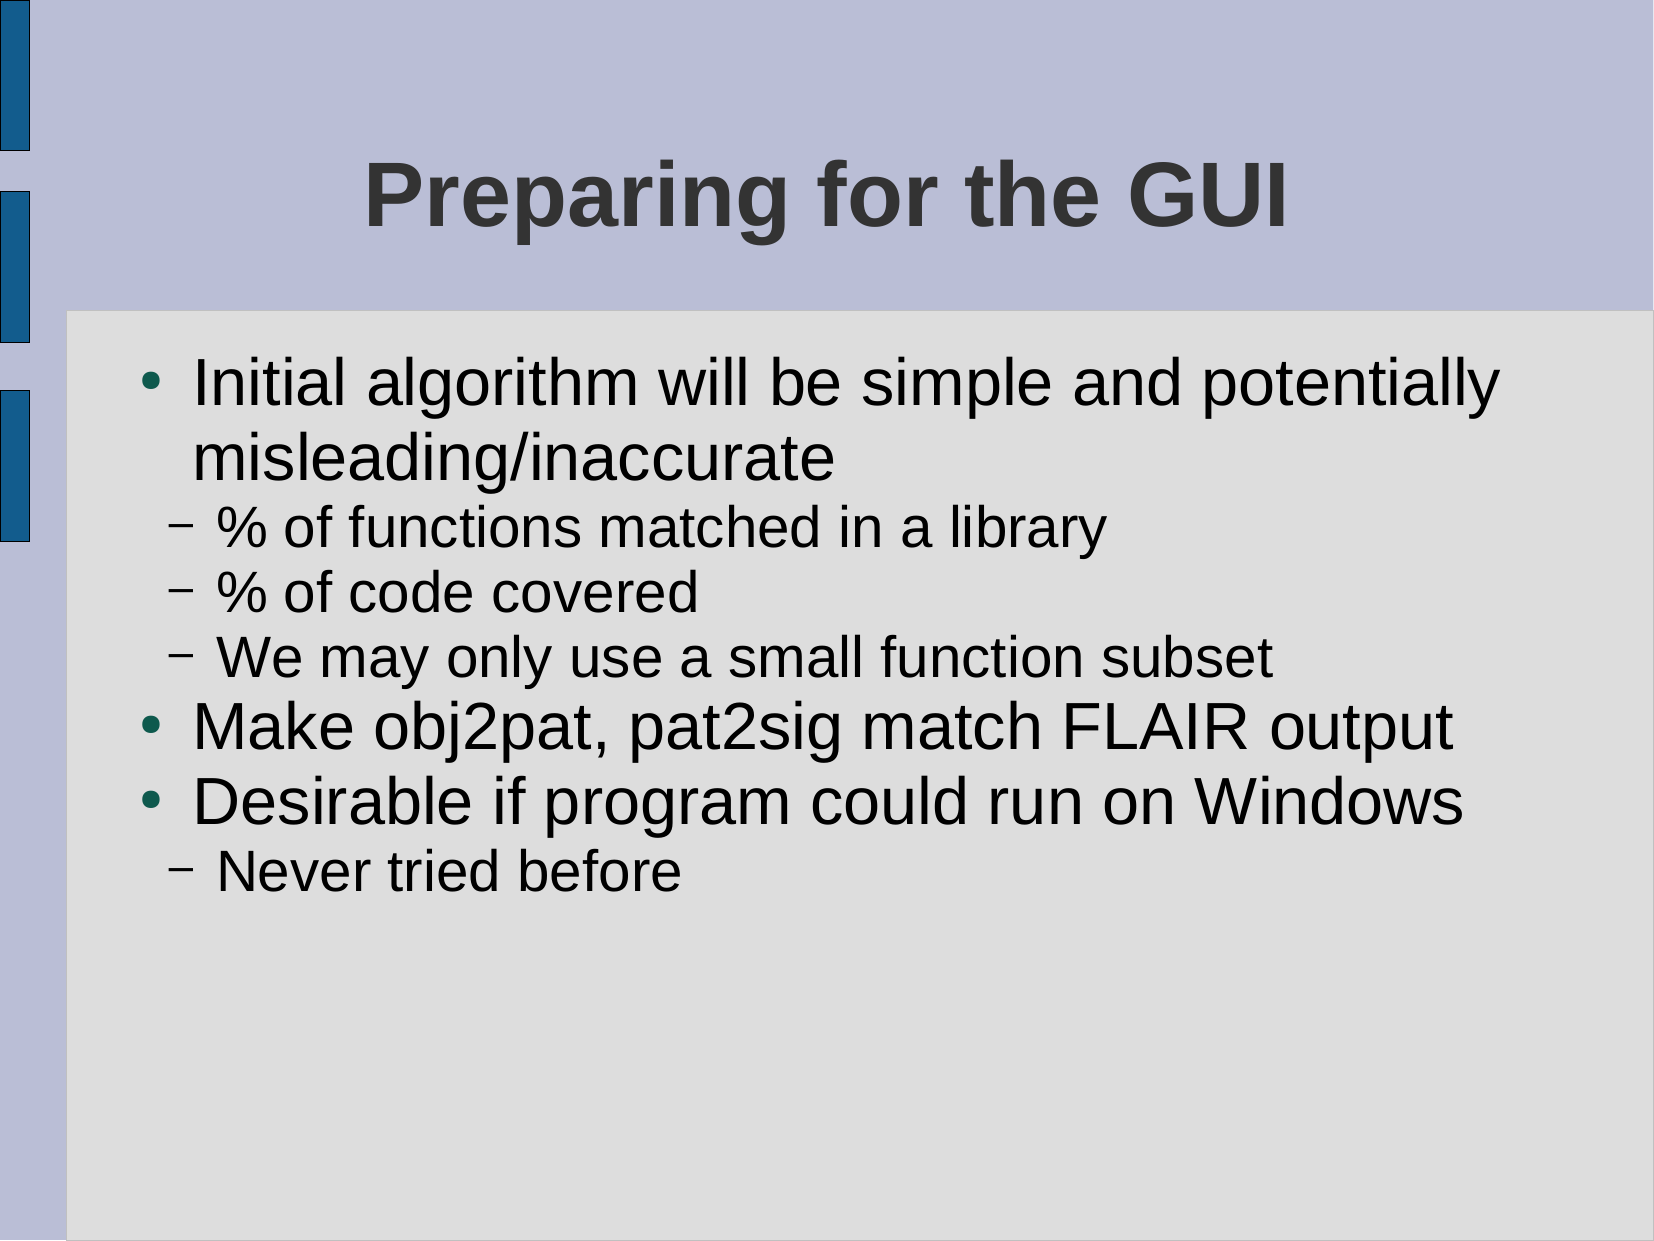

# Preparing for the GUI
Initial algorithm will be simple and potentially misleading/inaccurate
% of functions matched in a library
% of code covered
We may only use a small function subset
Make obj2pat, pat2sig match FLAIR output
Desirable if program could run on Windows
Never tried before